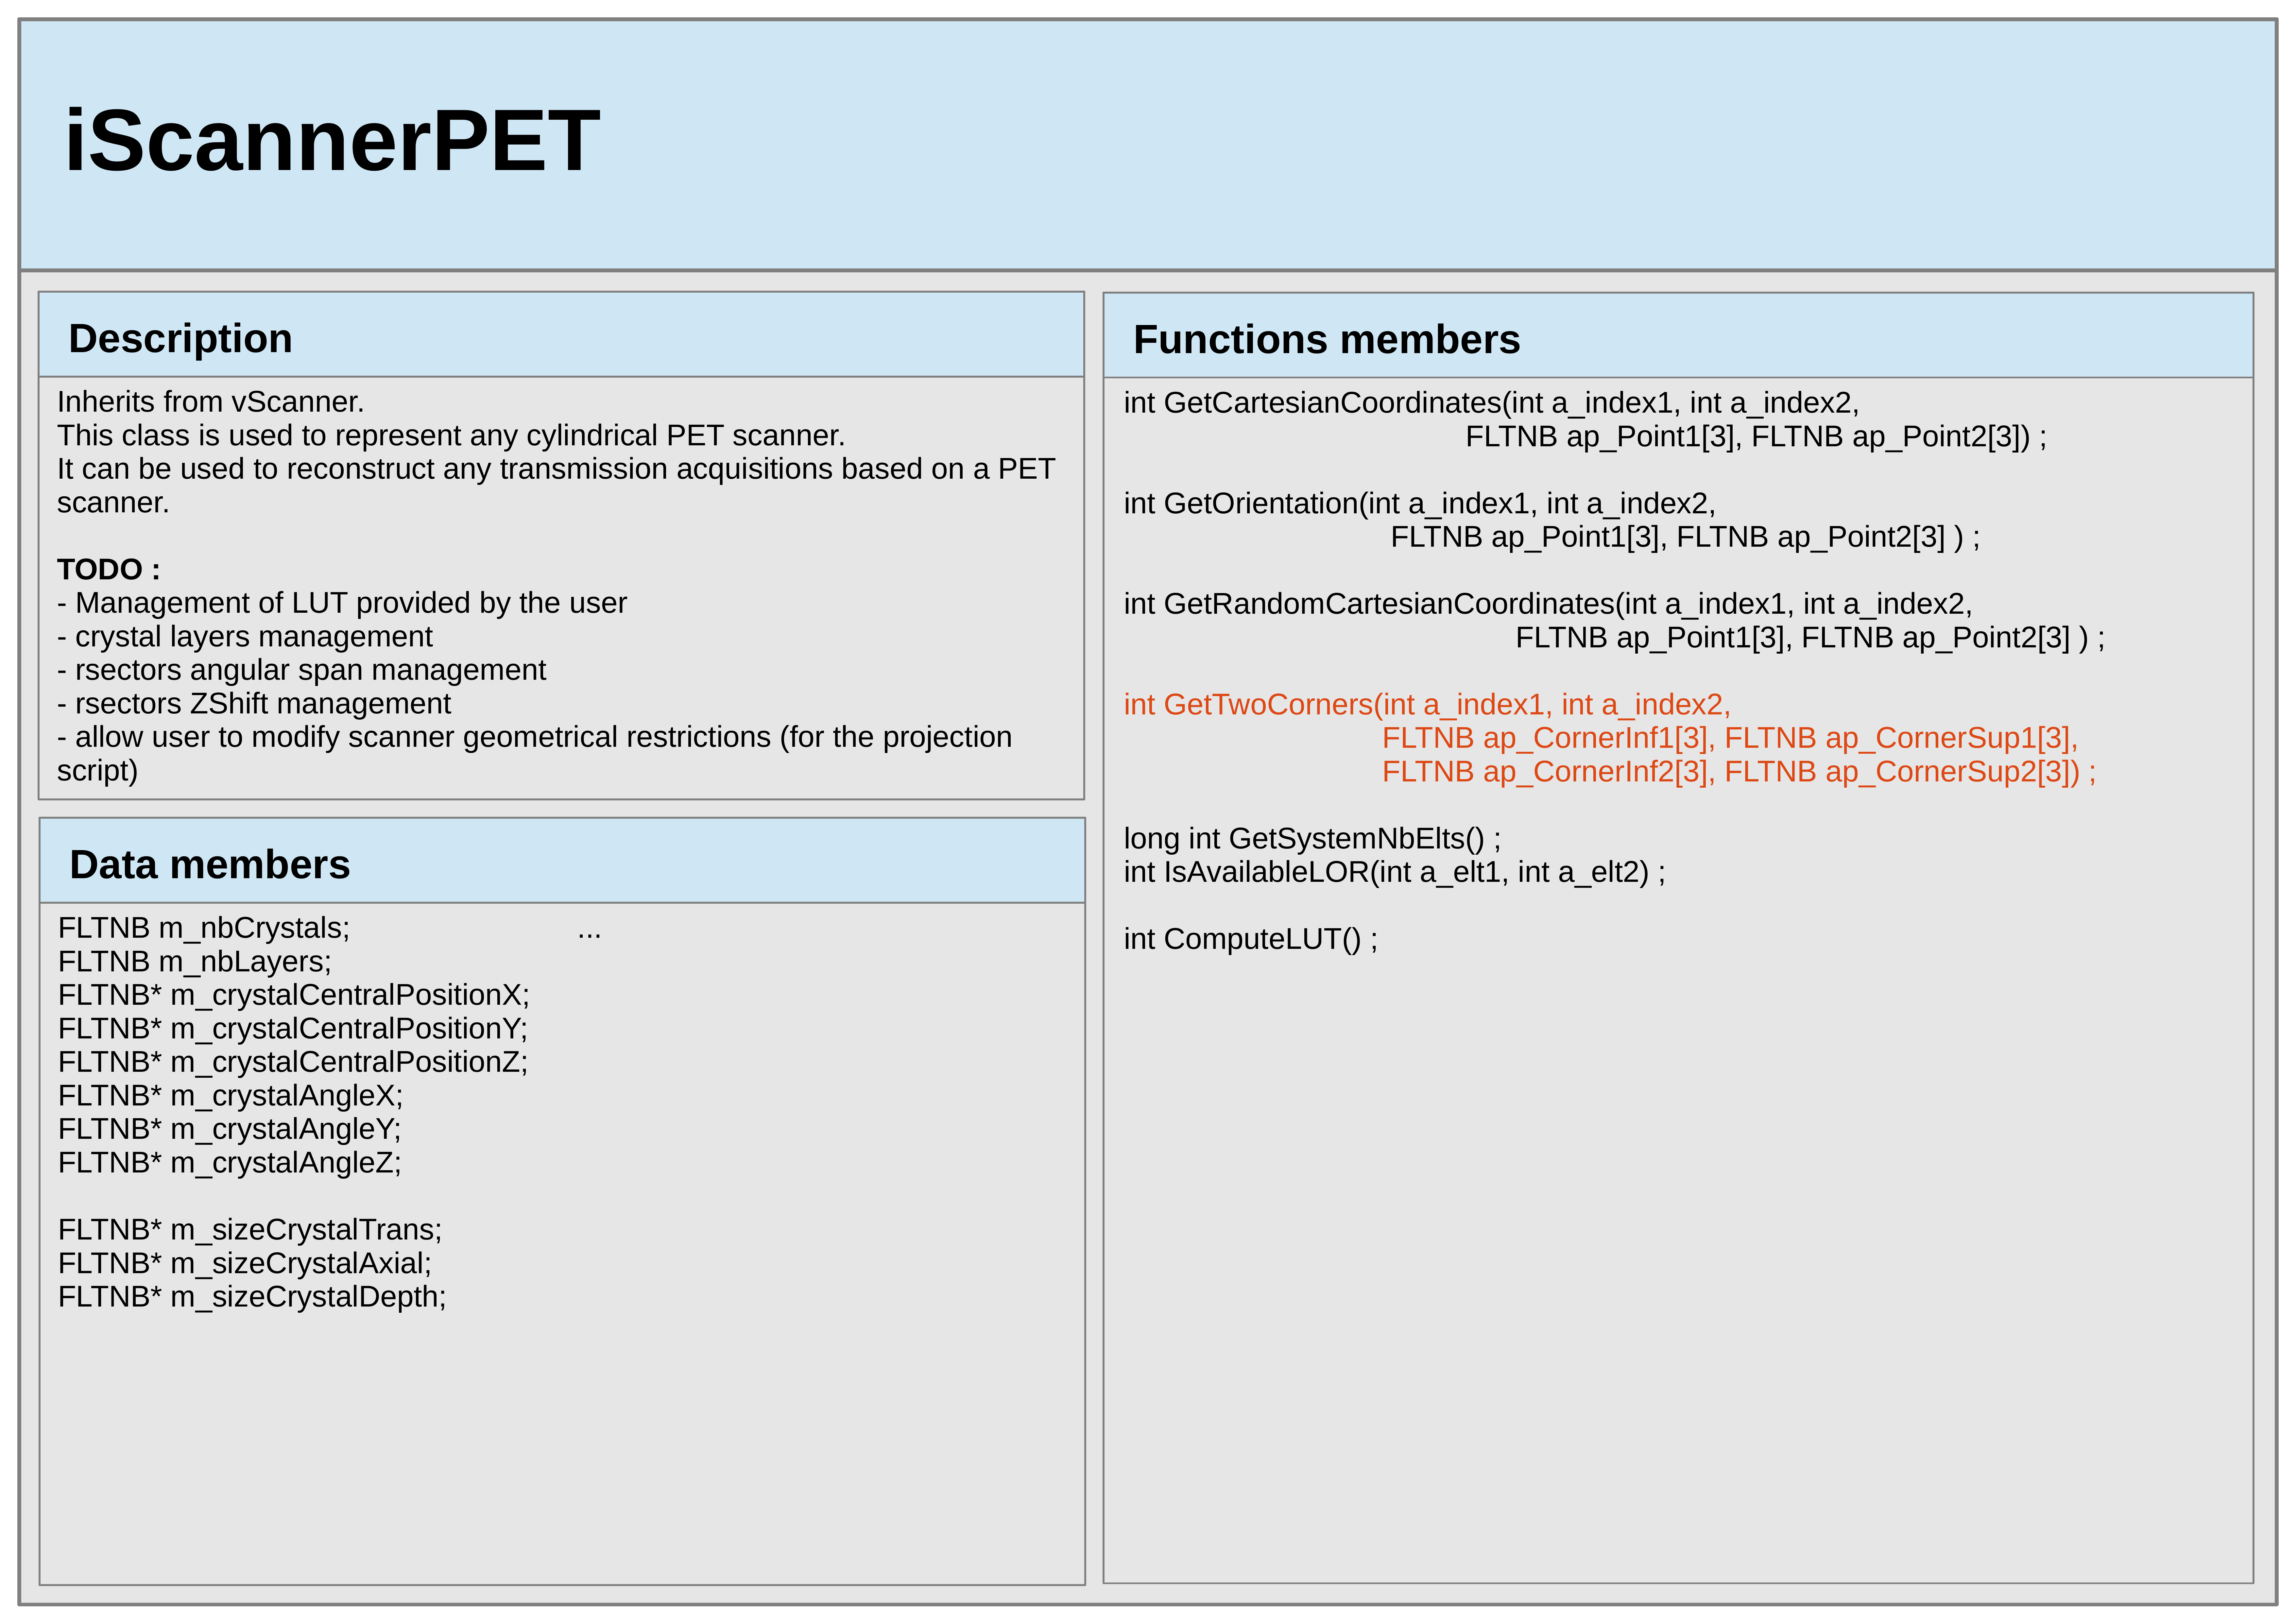

iScannerPET
Description
Functions members
Inherits from vScanner.
This class is used to represent any cylindrical PET scanner.
It can be used to reconstruct any transmission acquisitions based on a PET scanner.
TODO :
- Management of LUT provided by the user
- crystal layers management
- rsectors angular span management
- rsectors ZShift management
- allow user to modify scanner geometrical restrictions (for the projection script)
int GetCartesianCoordinates(int a_index1, int a_index2,
 FLTNB ap_Point1[3], FLTNB ap_Point2[3]) ;
int GetOrientation(int a_index1, int a_index2,
 FLTNB ap_Point1[3], FLTNB ap_Point2[3] ) ;
int GetRandomCartesianCoordinates(int a_index1, int a_index2,
 FLTNB ap_Point1[3], FLTNB ap_Point2[3] ) ;
int GetTwoCorners(int a_index1, int a_index2,
 FLTNB ap_CornerInf1[3], FLTNB ap_CornerSup1[3],
 FLTNB ap_CornerInf2[3], FLTNB ap_CornerSup2[3]) ;
long int GetSystemNbElts() ;
int IsAvailableLOR(int a_elt1, int a_elt2) ;
int ComputeLUT() ;
Data members
FLTNB m_nbCrystals;
FLTNB m_nbLayers;
FLTNB* m_crystalCentralPositionX;
FLTNB* m_crystalCentralPositionY;
FLTNB* m_crystalCentralPositionZ;
FLTNB* m_crystalAngleX;
FLTNB* m_crystalAngleY;
FLTNB* m_crystalAngleZ;
FLTNB* m_sizeCrystalTrans;
FLTNB* m_sizeCrystalAxial;
FLTNB* m_sizeCrystalDepth;
...